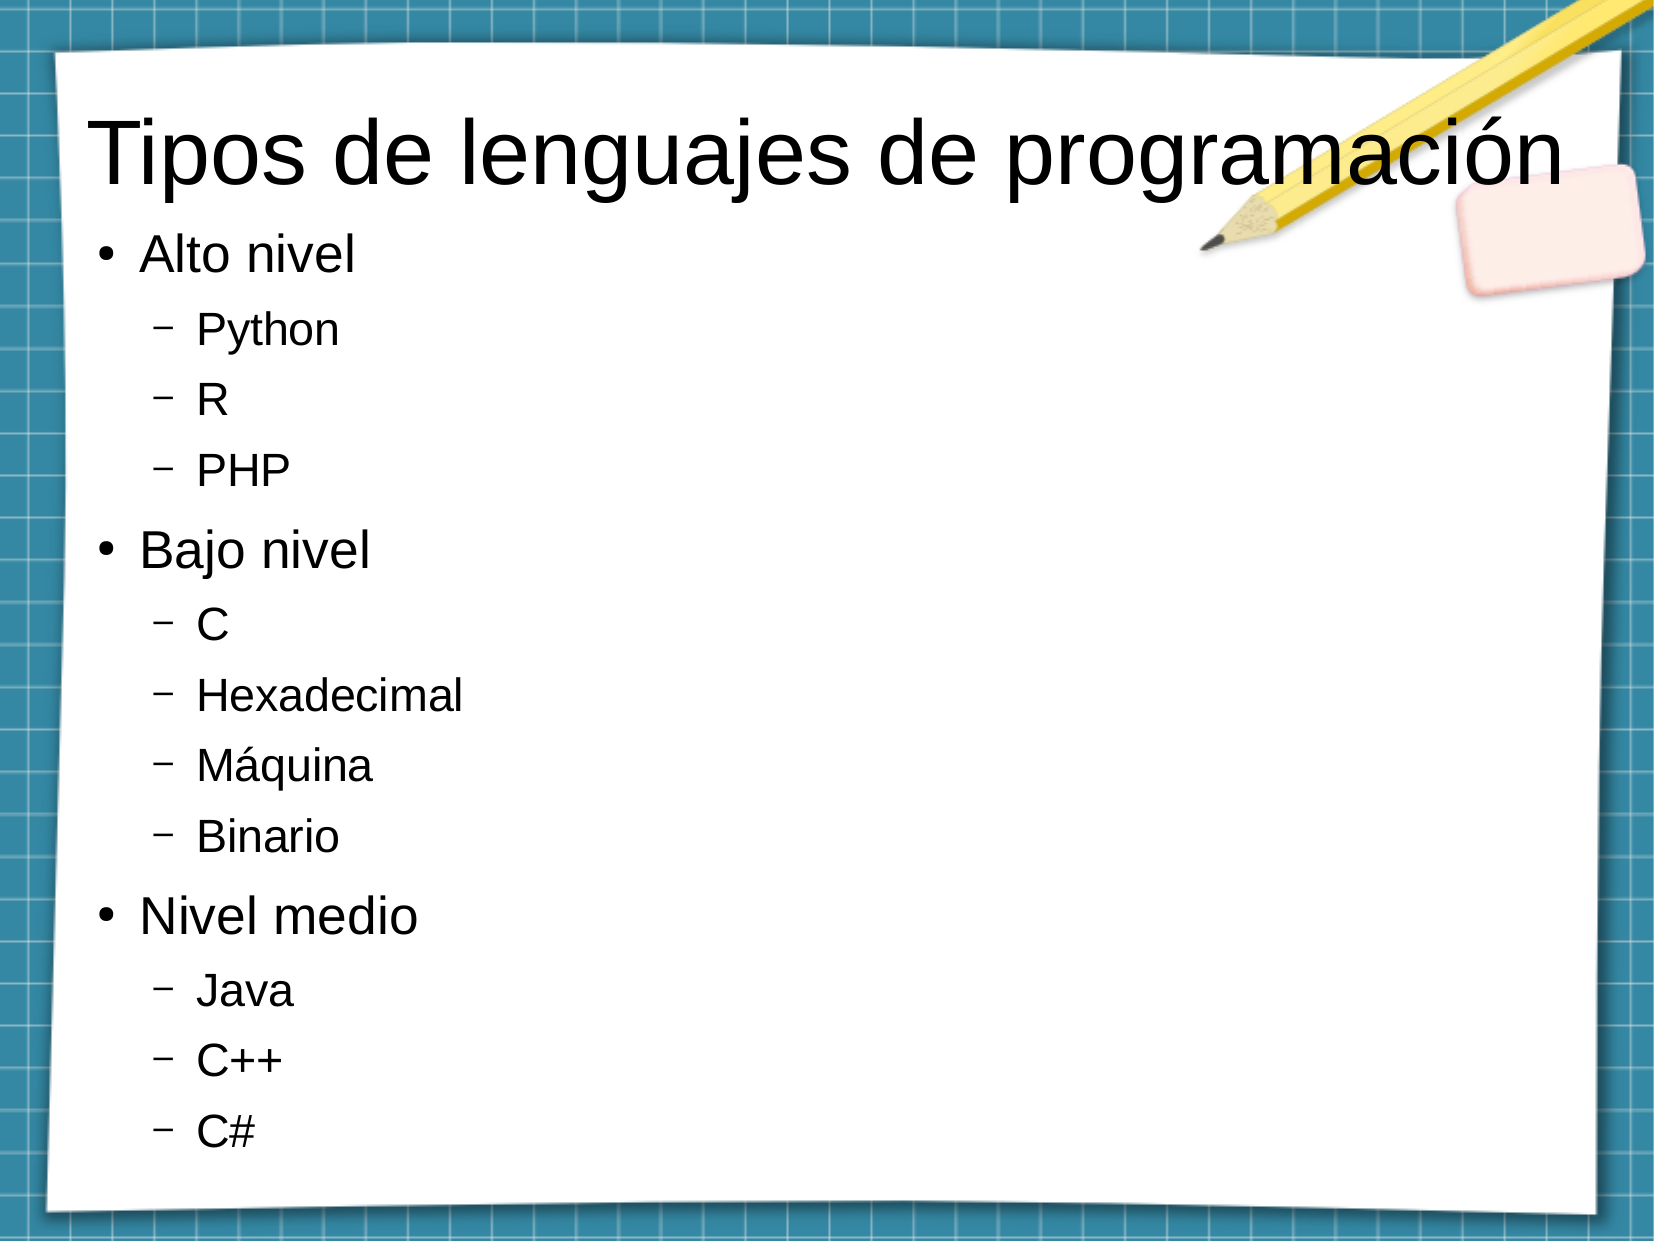

# Tipos de lenguajes de programación
Alto nivel
Python
R
PHP
Bajo nivel
C
Hexadecimal
Máquina
Binario
Nivel medio
Java
C++
C#